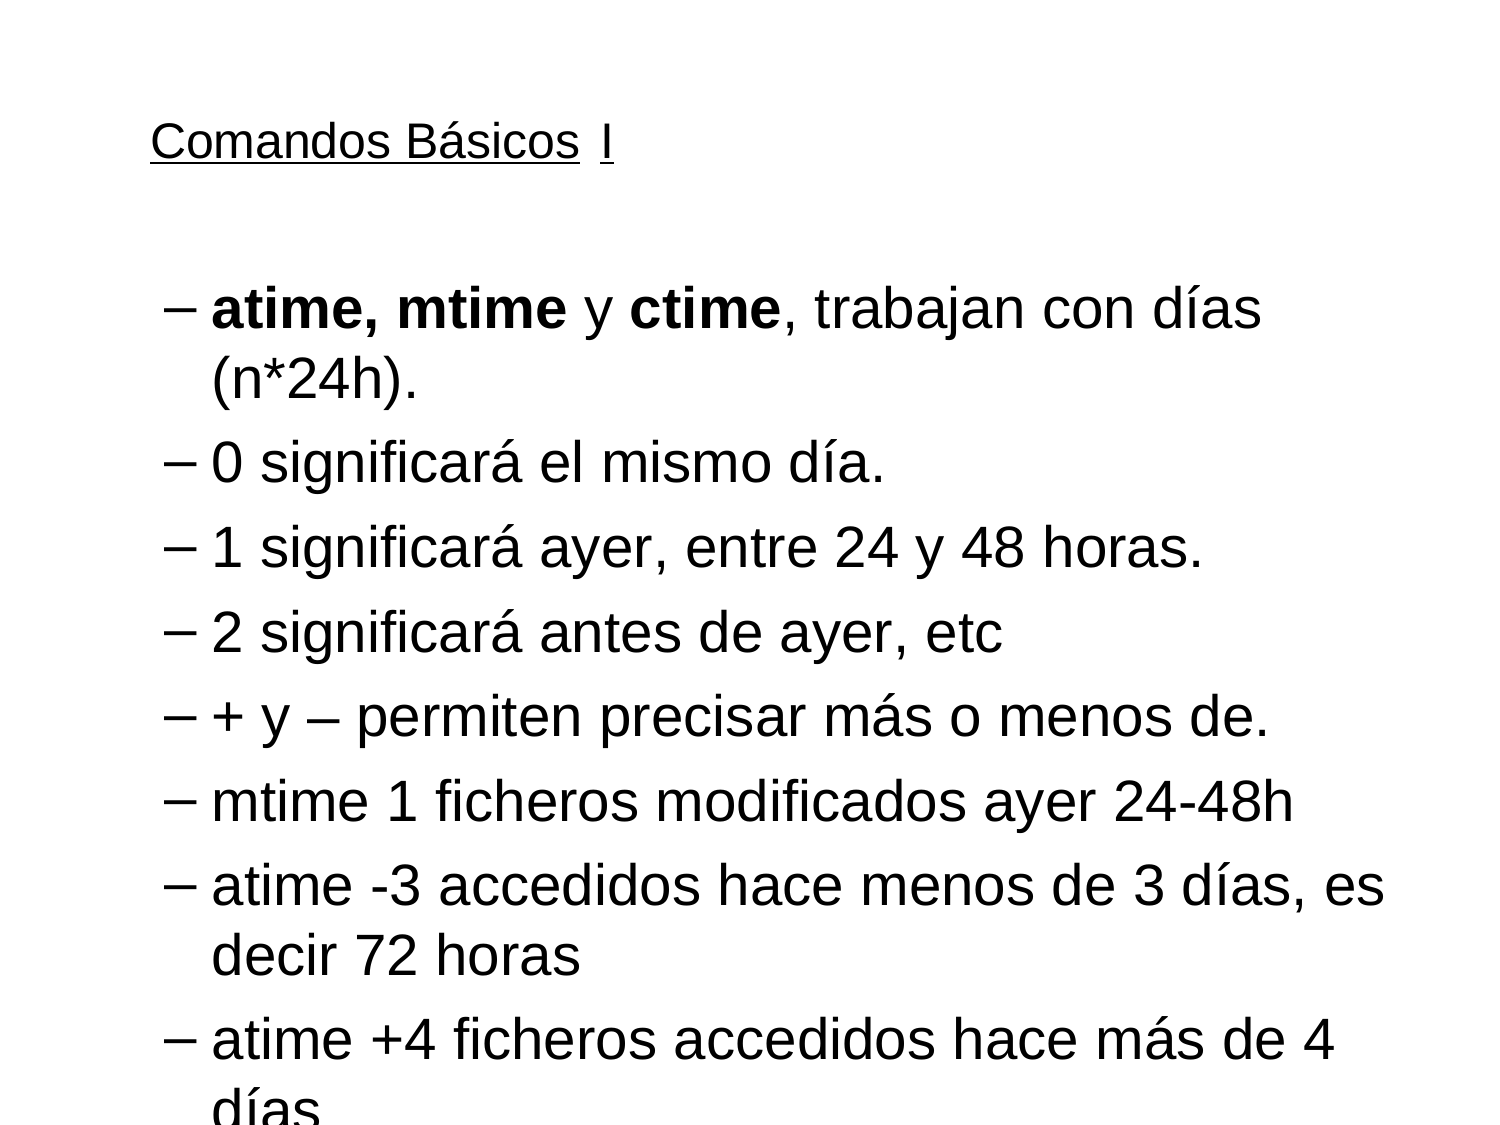

# Comandos Básicos	I
atime, mtime y ctime, trabajan con días (n*24h).
0 significará el mismo día.
1 significará ayer, entre 24 y 48 horas.
2 significará antes de ayer, etc
+ y – permiten precisar más o menos de.
mtime 1 ficheros modificados ayer 24-48h
atime -3 accedidos hace menos de 3 días, es decir 72 horas
atime +4 ficheros accedidos hace más de 4 días